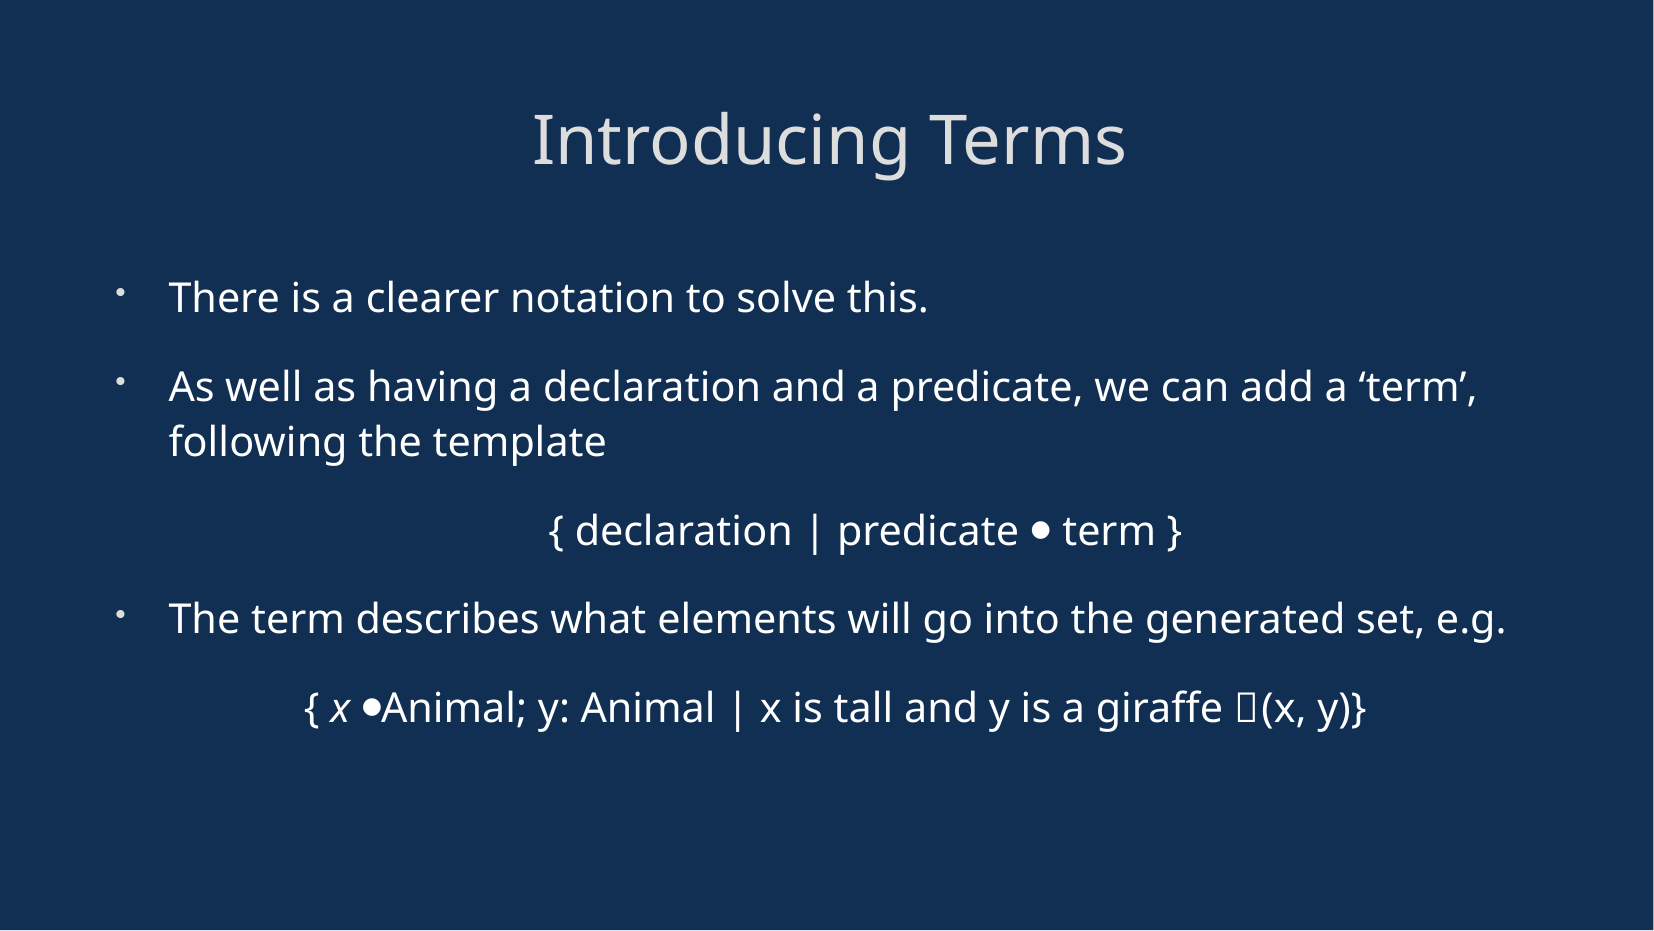

# Introducing Terms
There is a clearer notation to solve this.
As well as having a declaration and a predicate, we can add a ‘term’, following the template
{ declaration | predicate ⦁ term }
The term describes what elements will go into the generated set, e.g.
 { x ∶ Animal; y: Animal | x is tall and y is a giraffe ⦁ (x, y)}